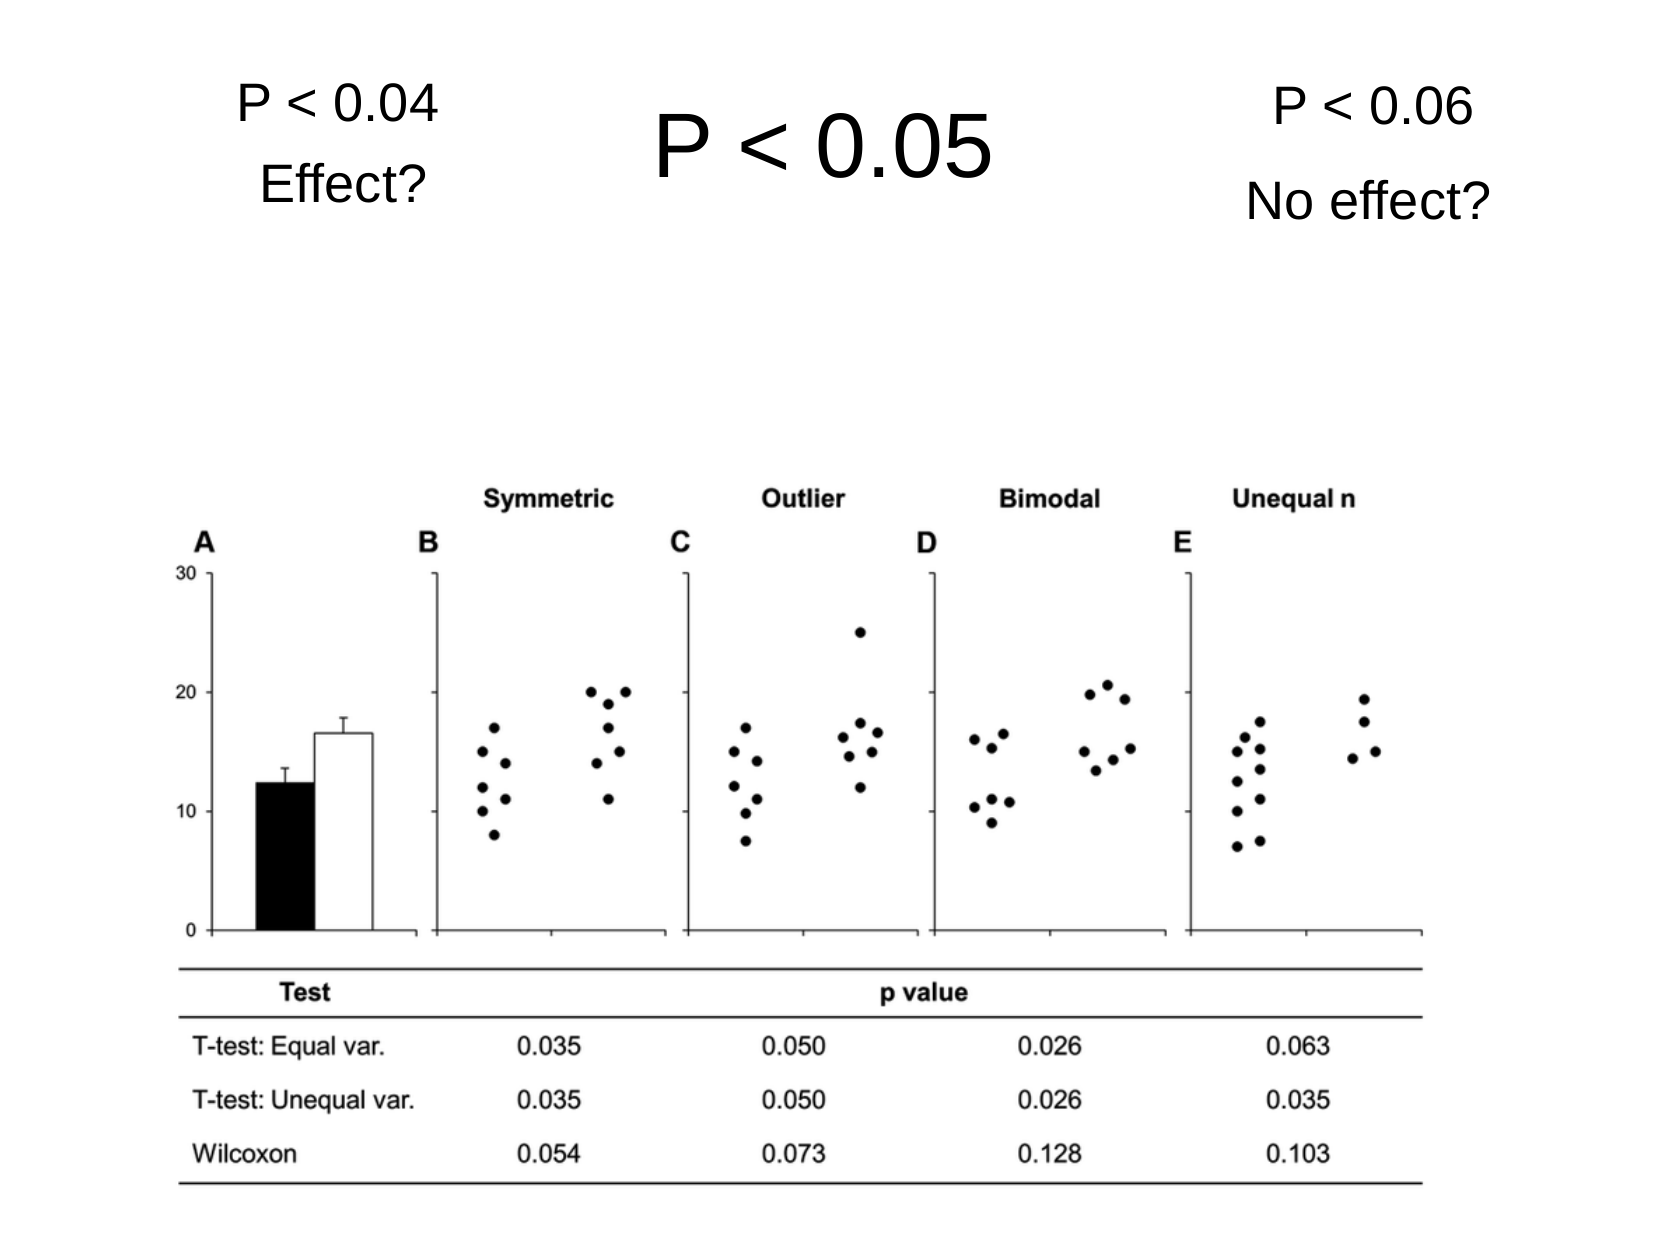

P < 0.04
# P < 0.05
P < 0.06
Effect?
No effect?